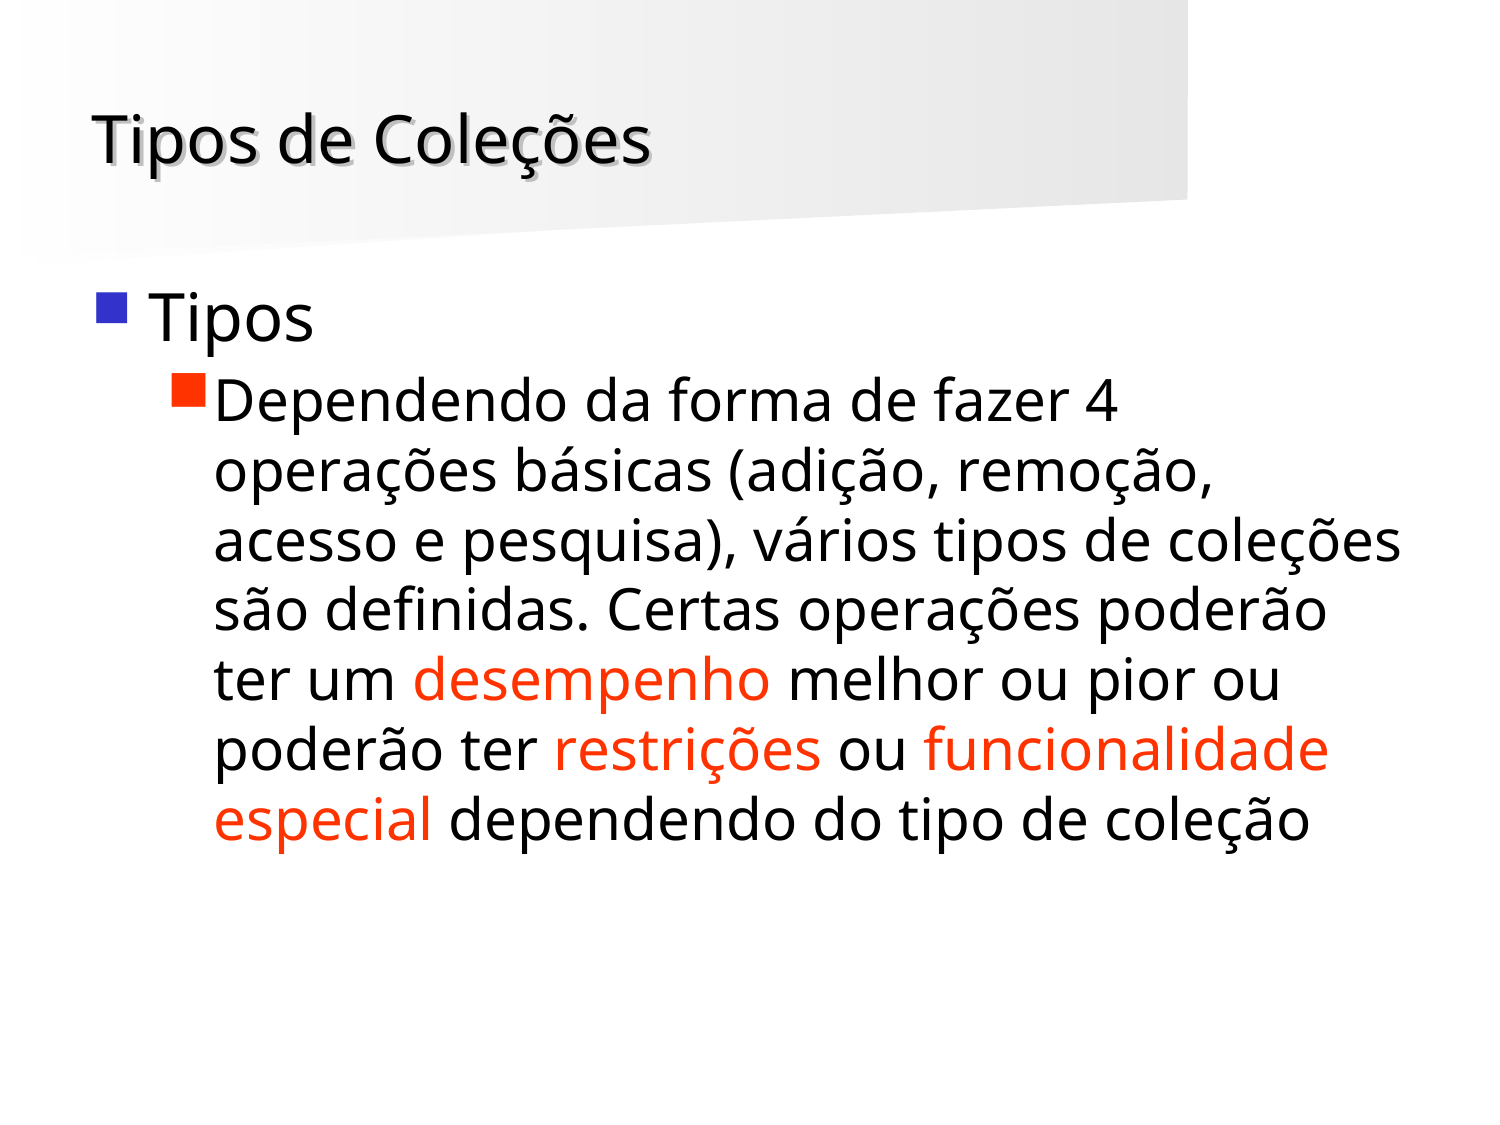

# Tipos de Coleções
Tipos
Dependendo da forma de fazer 4 operações básicas (adição, remoção, acesso e pesquisa), vários tipos de coleções são definidas. Certas operações poderão ter um desempenho melhor ou pior ou poderão ter restrições ou funcionalidade especial dependendo do tipo de coleção